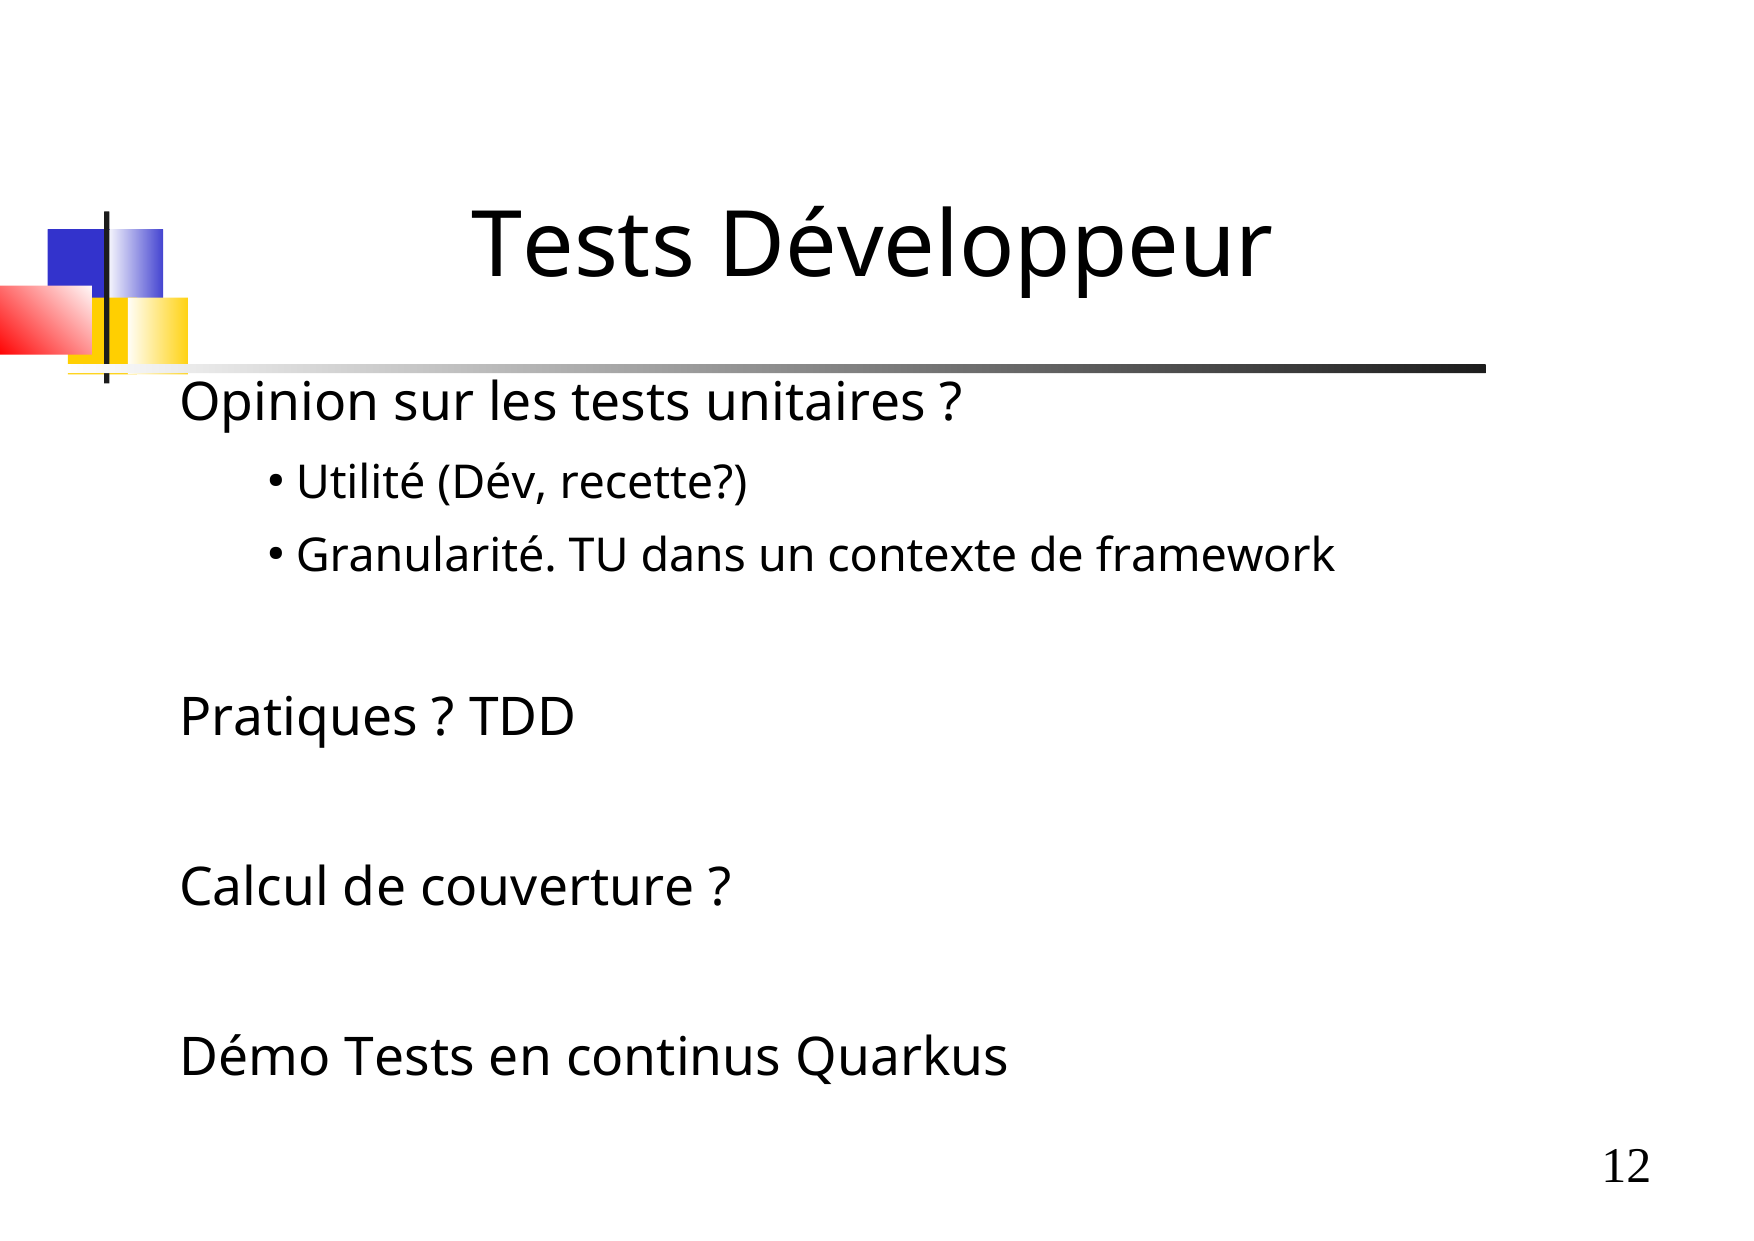

# Tests Développeur
Opinion sur les tests unitaires ?
Utilité (Dév, recette?)
Granularité. TU dans un contexte de framework
Pratiques ? TDD
Calcul de couverture ?
Démo Tests en continus Quarkus